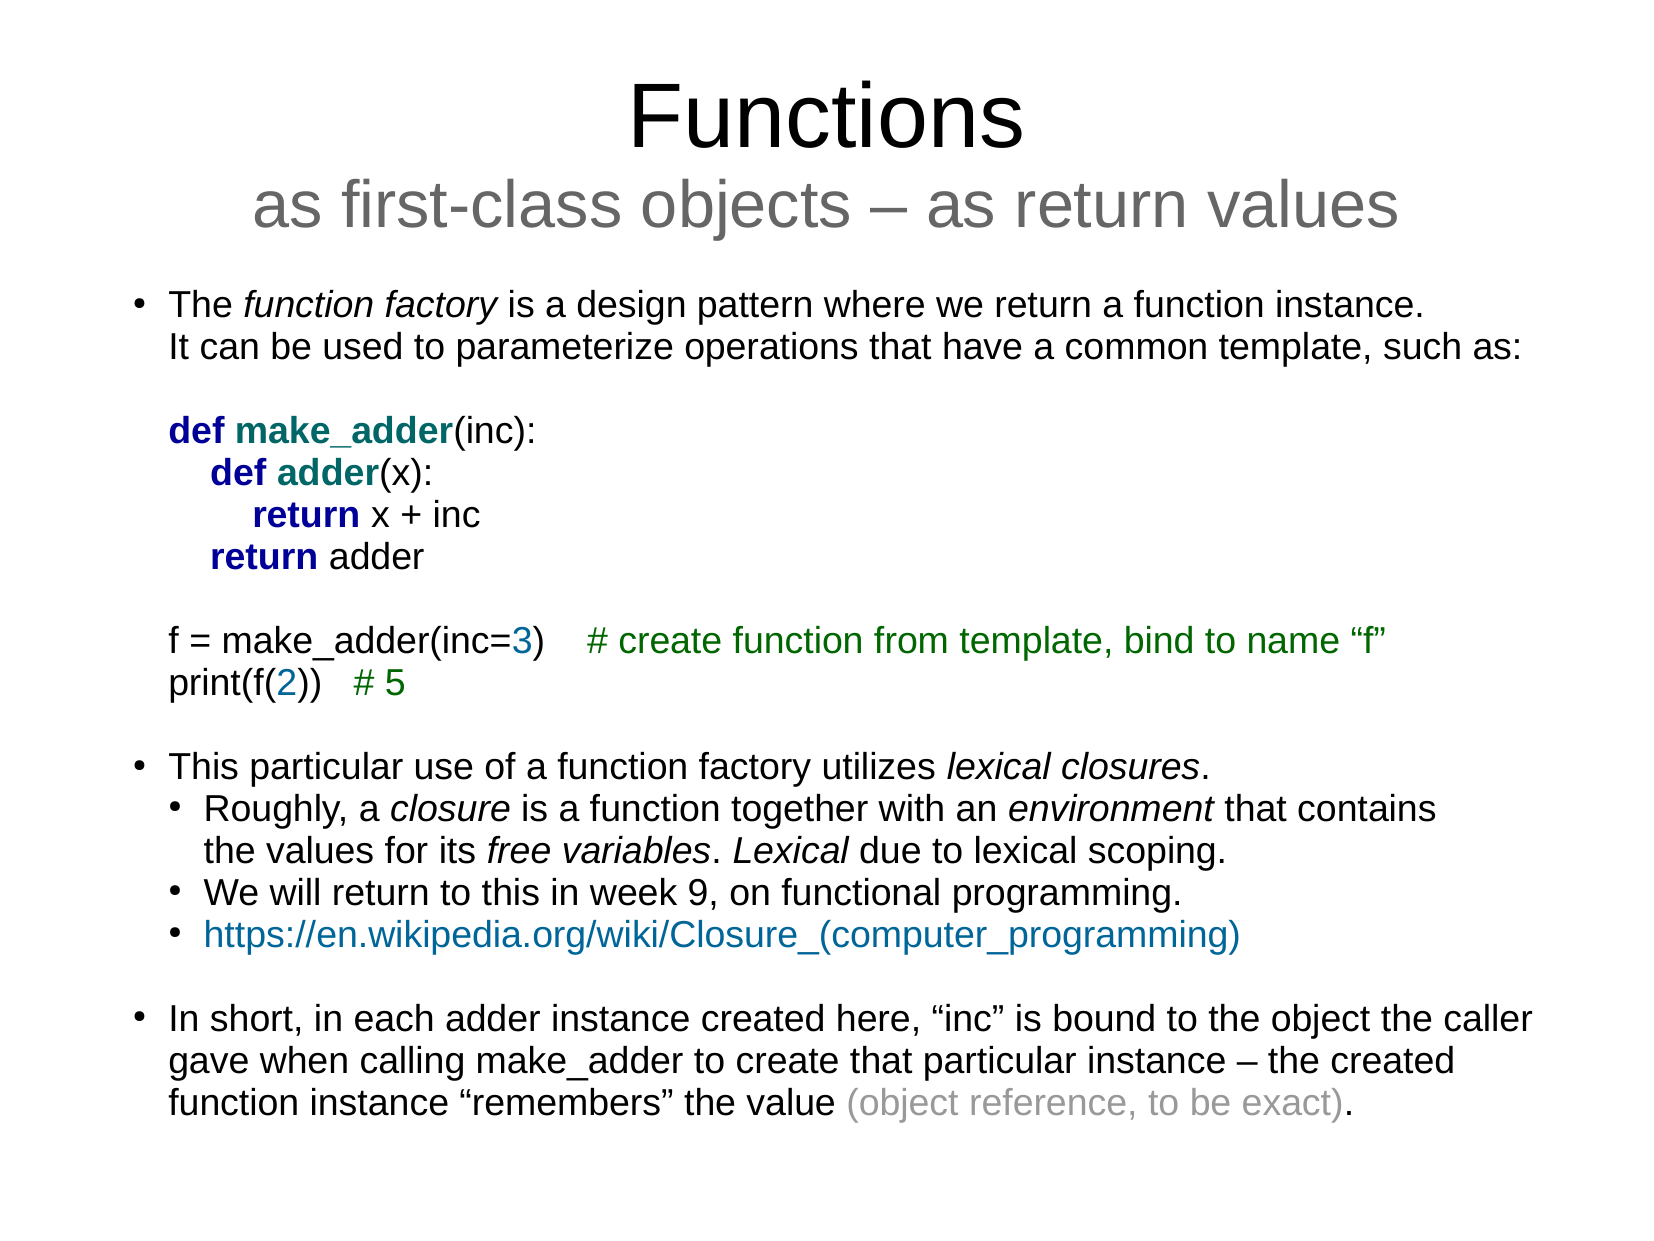

# Functions as first-class objects – as return values
The function factory is a design pattern where we return a function instance.
It can be used to parameterize operations that have a common template, such as:
def make_adder(inc):
 def adder(x):
 return x + inc
 return adder
f = make_adder(inc=3) # create function from template, bind to name “f”
print(f(2)) # 5
This particular use of a function factory utilizes lexical closures.
Roughly, a closure is a function together with an environment that contains
the values for its free variables. Lexical due to lexical scoping.
We will return to this in week 9, on functional programming.
https://en.wikipedia.org/wiki/Closure_(computer_programming)
In short, in each adder instance created here, “inc” is bound to the object the caller gave when calling make_adder to create that particular instance – the created function instance “remembers” the value (object reference, to be exact).